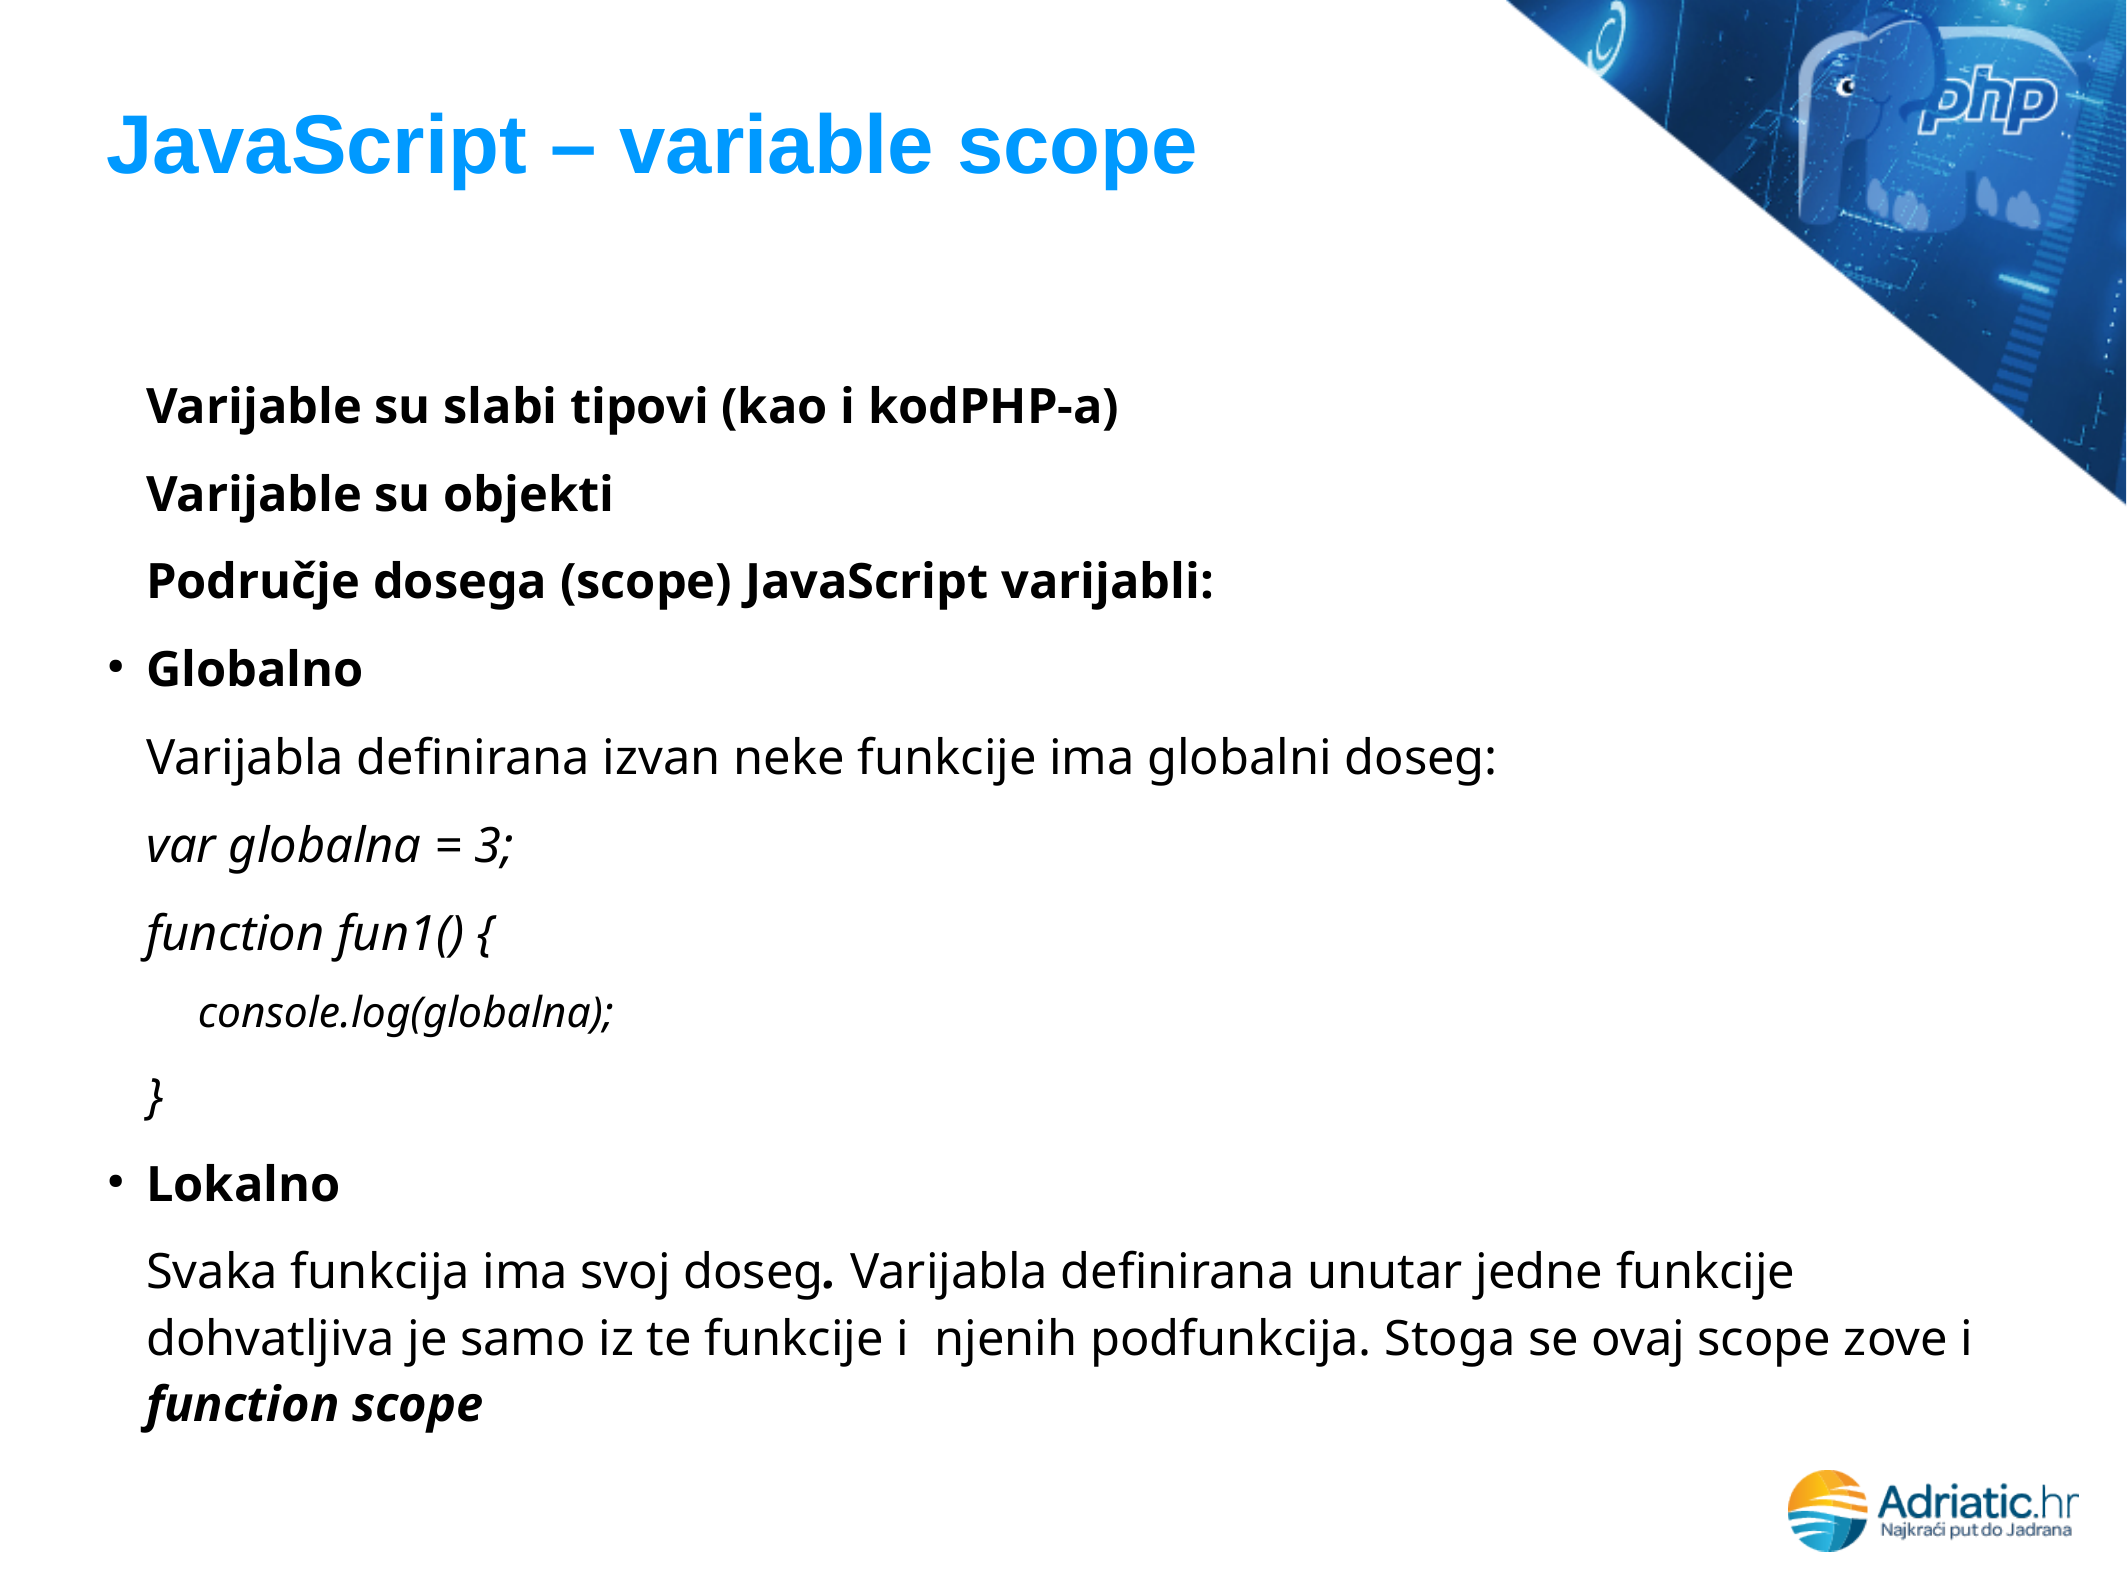

# JavaScript – variable scope
Varijable su slabi tipovi (kao i kodPHP-a)
Varijable su objekti
Područje dosega (scope) JavaScript varijabli:
Globalno
Varijabla definirana izvan neke funkcije ima globalni doseg:
var globalna = 3;
function fun1() {
console.log(globalna);
}
Lokalno
Svaka funkcija ima svoj doseg. Varijabla definirana unutar jedne funkcije dohvatljiva je samo iz te funkcije i njenih podfunkcija. Stoga se ovaj scope zove i function scope